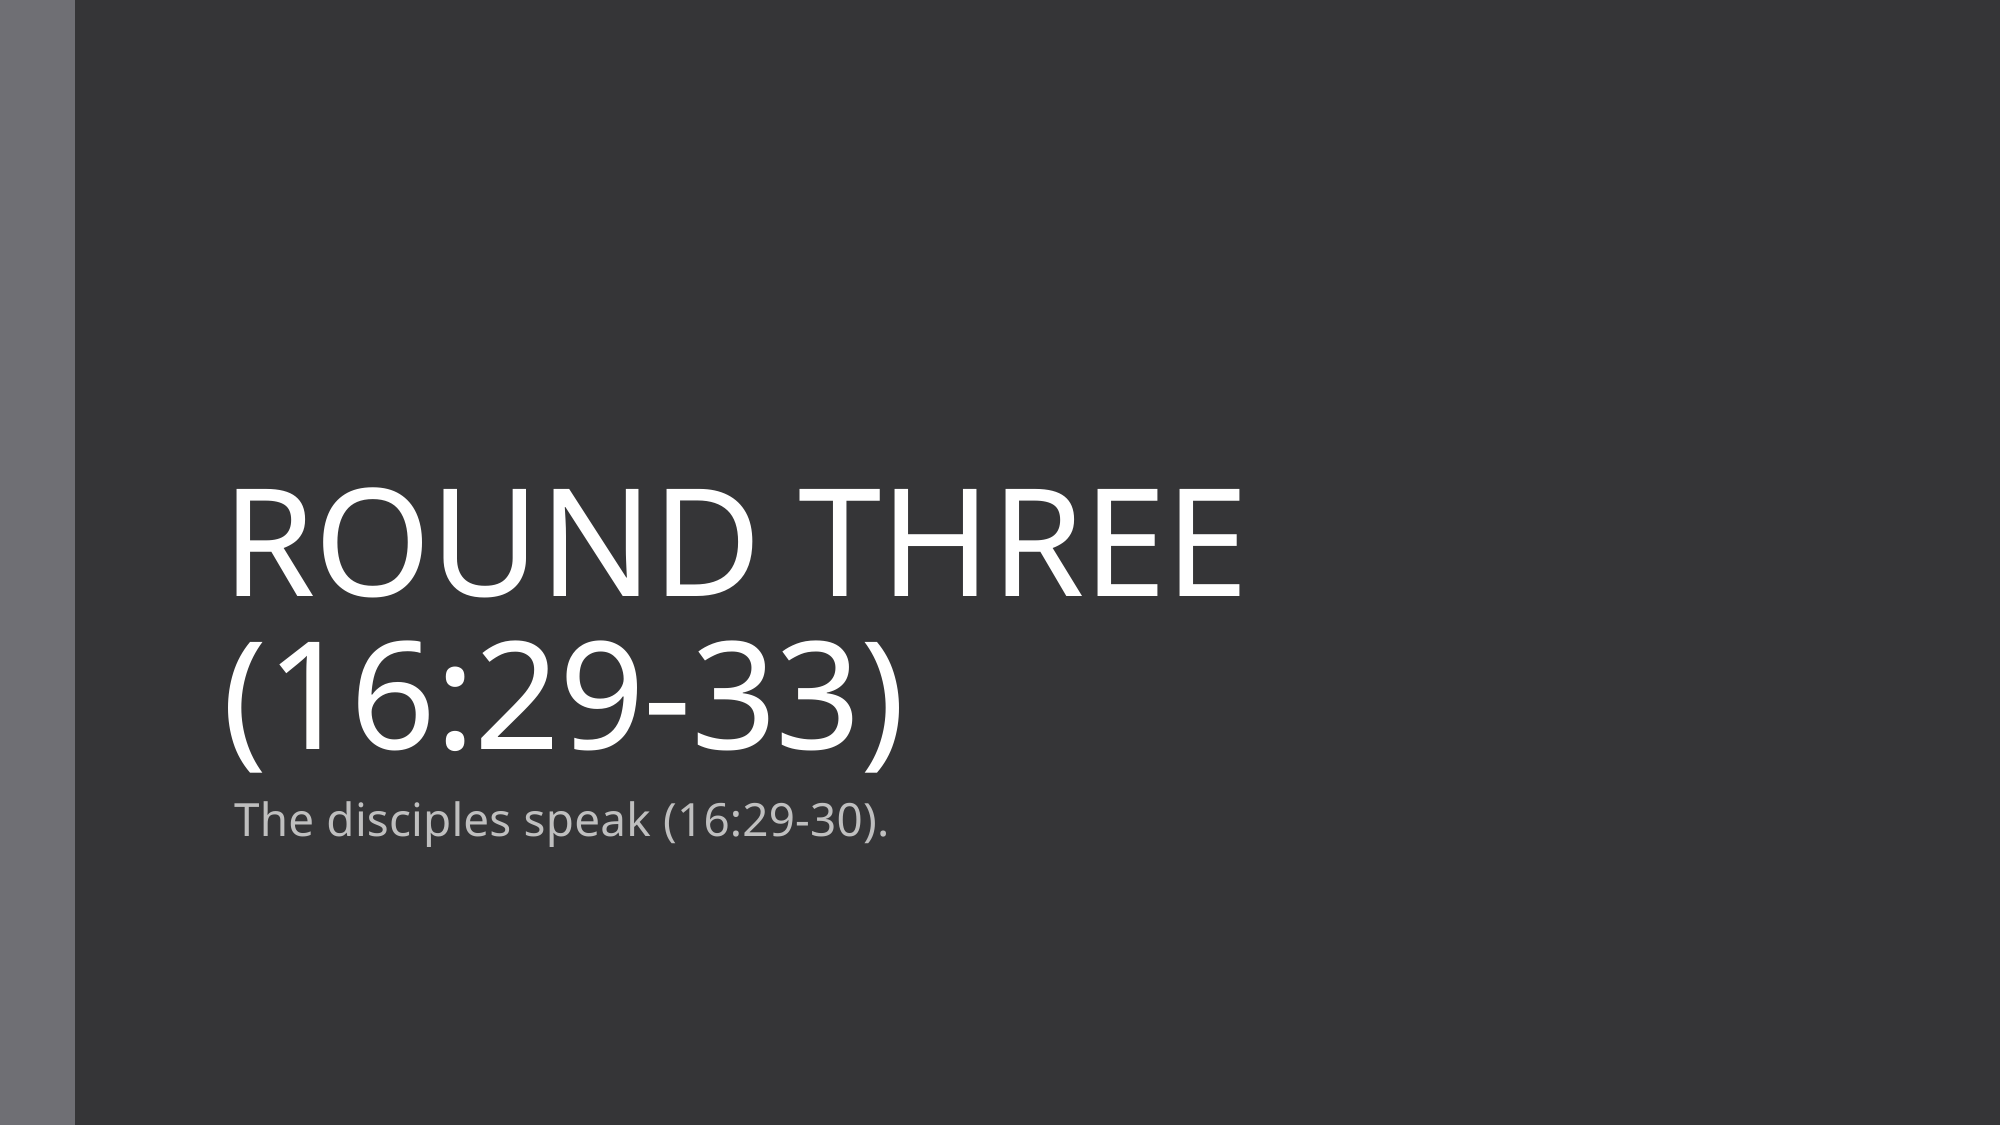

# ROUND THREE (16:29-33)
 The disciples speak (16:29-30).